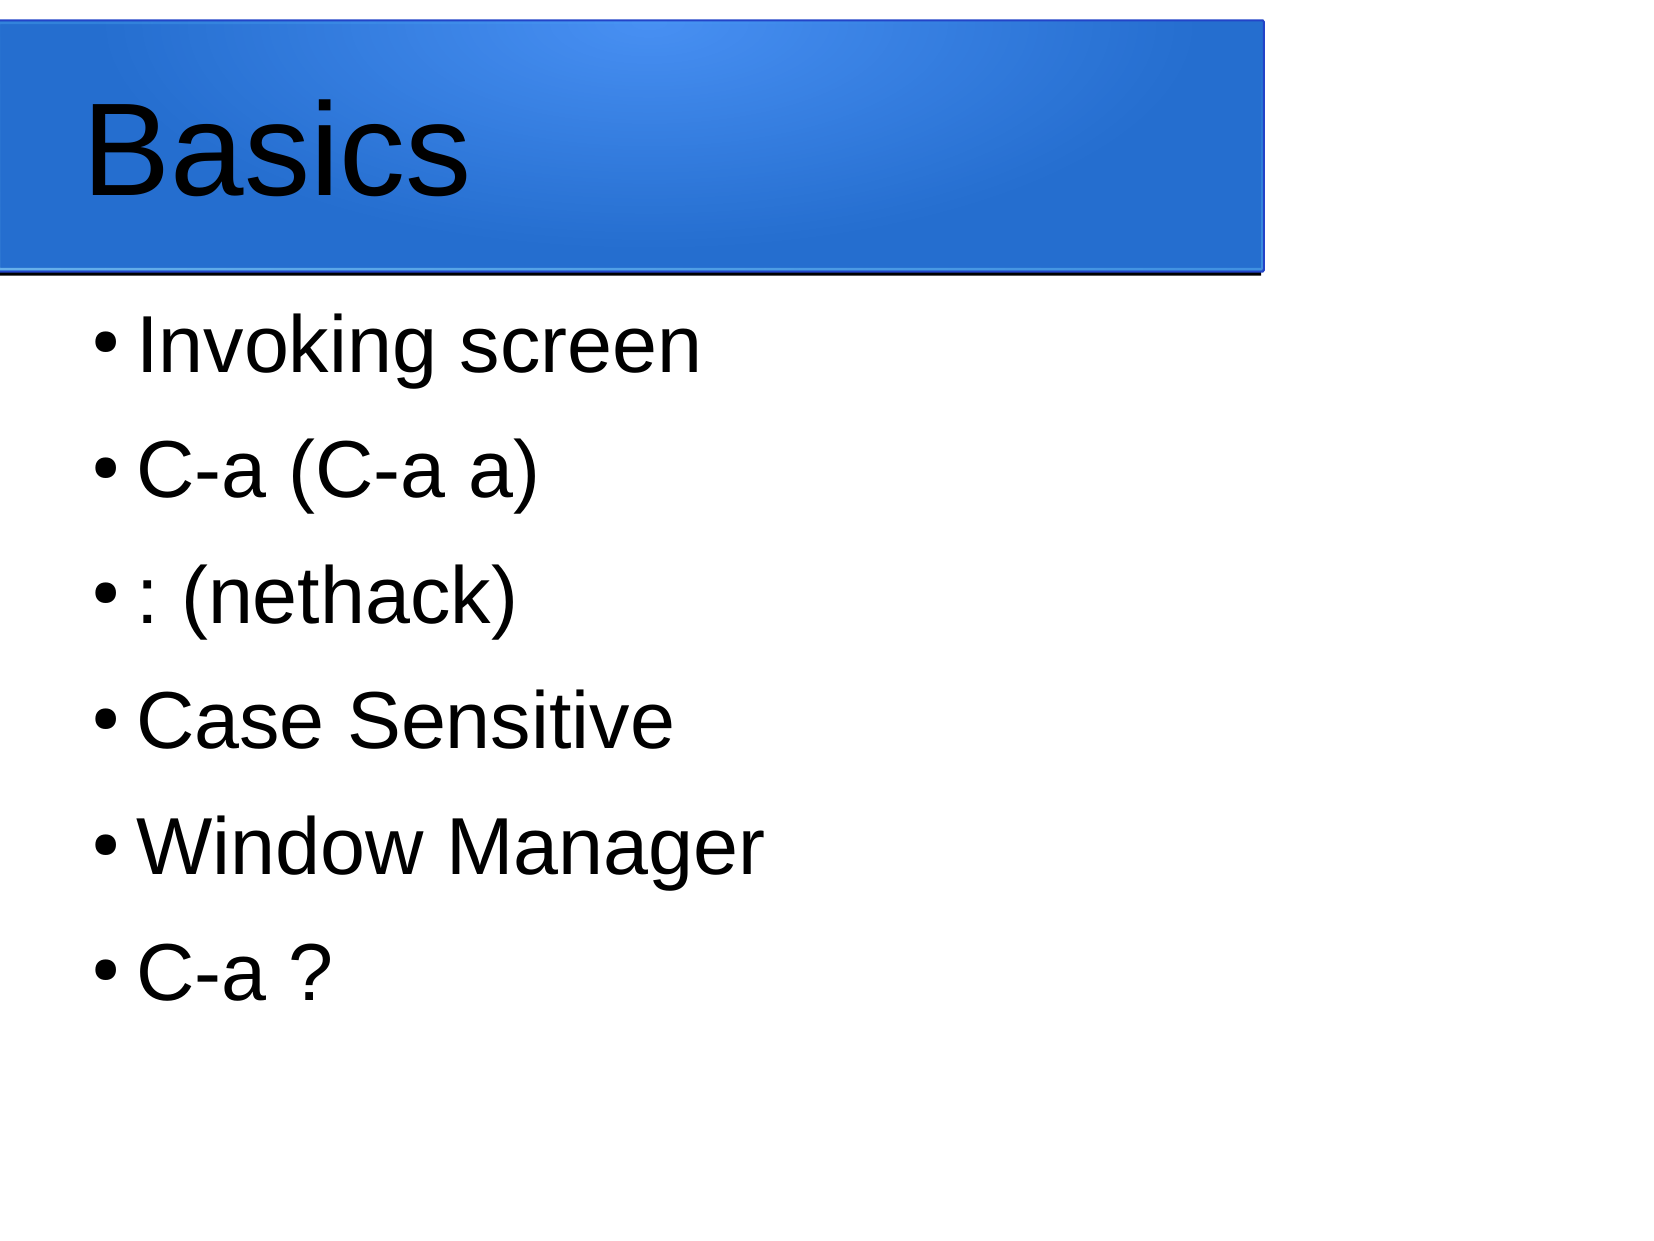

# Basics
Invoking screen
C-a (C-a a)
: (nethack)
Case Sensitive
Window Manager
C-a ?